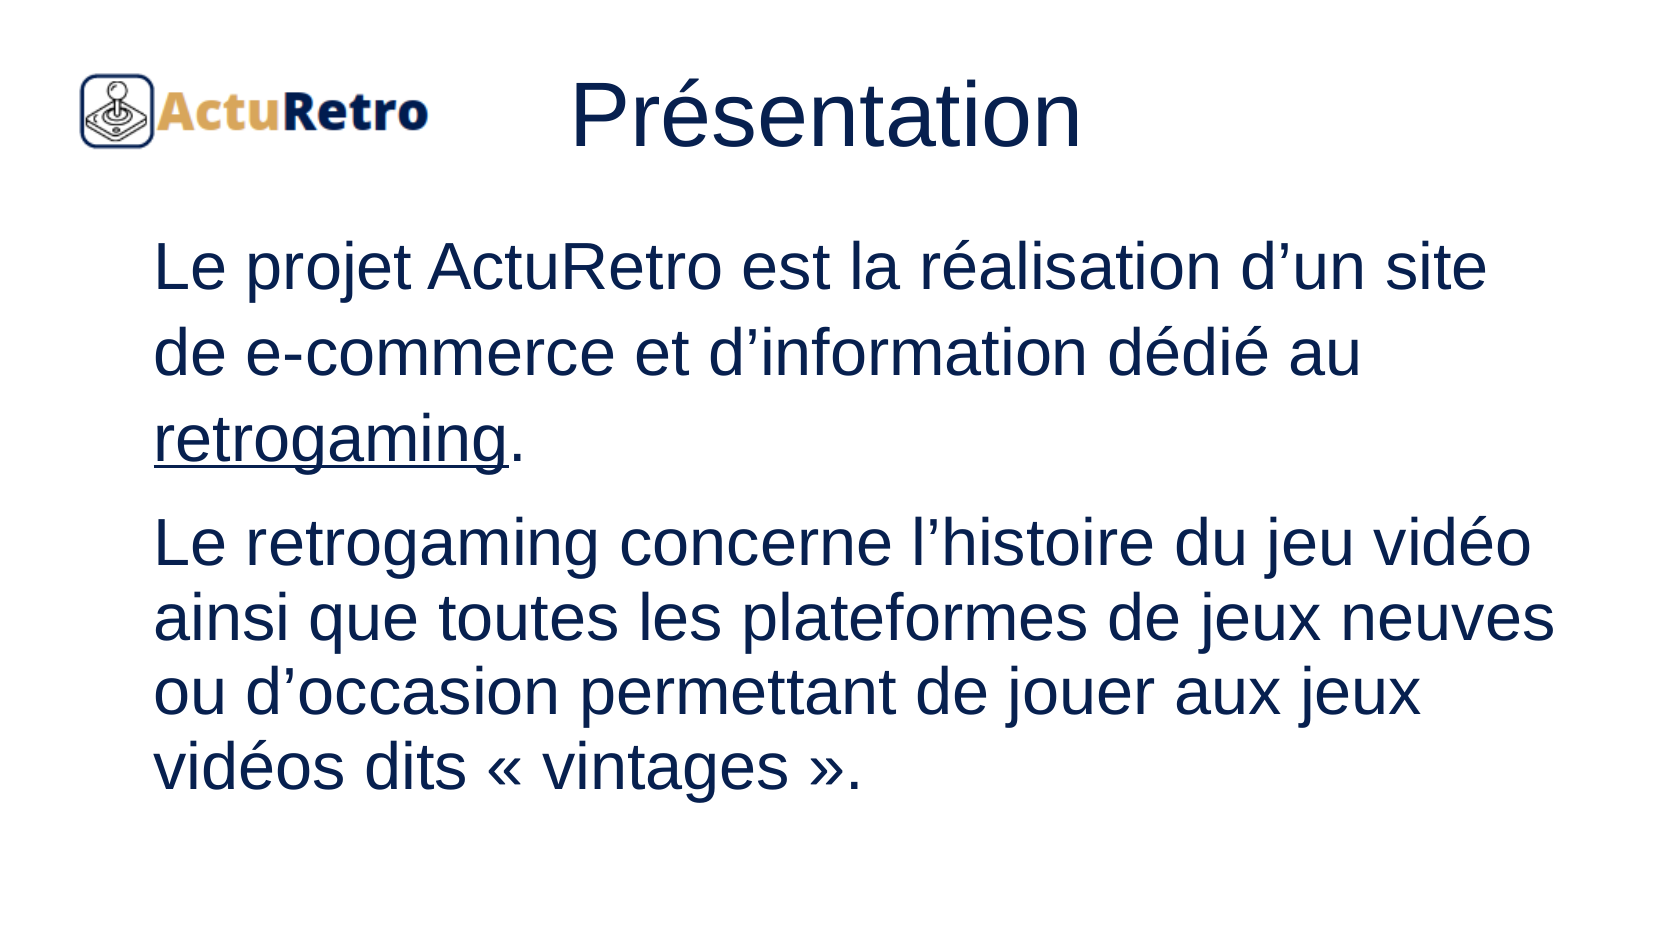

# Présentation
Le projet ActuRetro est la réalisation d’un site de e-commerce et d’information dédié au retrogaming.
Le retrogaming concerne l’histoire du jeu vidéo ainsi que toutes les plateformes de jeux neuves ou d’occasion permettant de jouer aux jeux vidéos dits « vintages ».